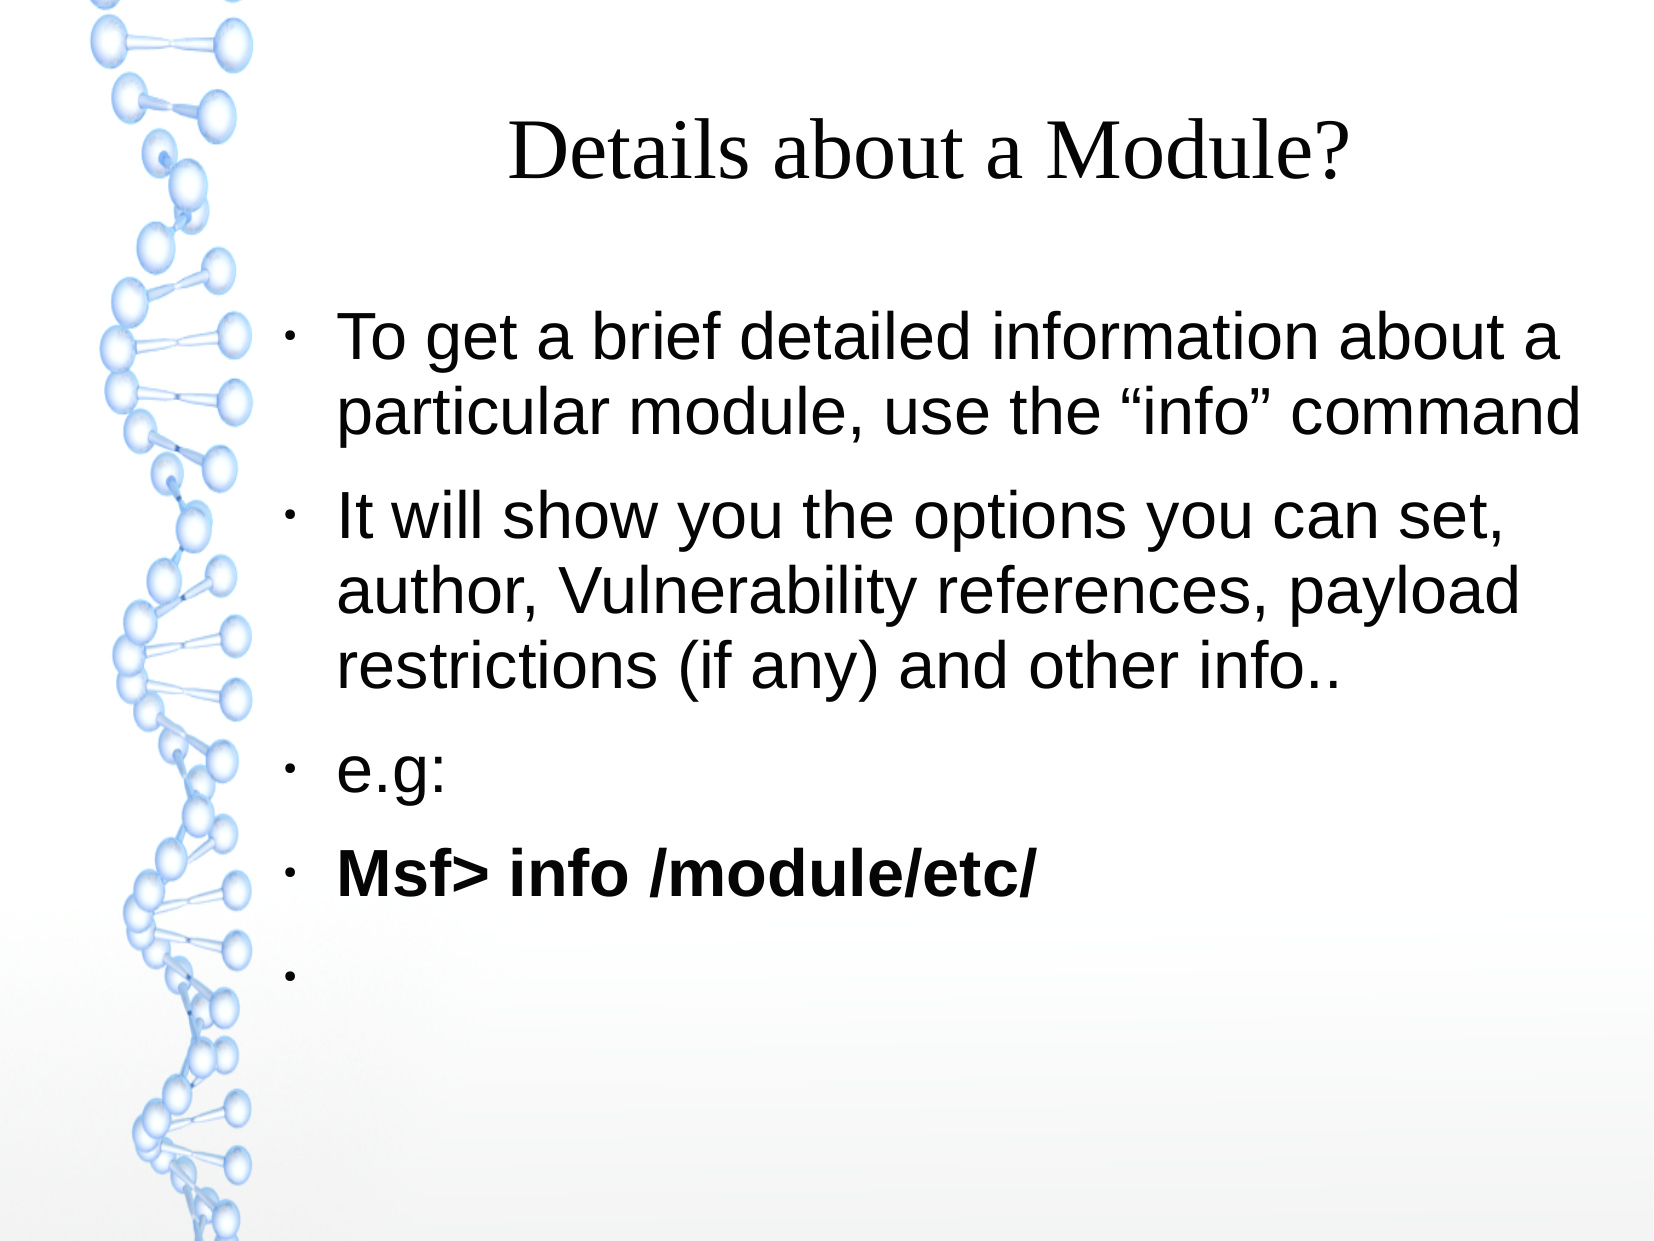

# Details about a Module?
To get a brief detailed information about a particular module, use the “info” command
It will show you the options you can set, author, Vulnerability references, payload restrictions (if any) and other info..
e.g:
Msf> info /module/etc/